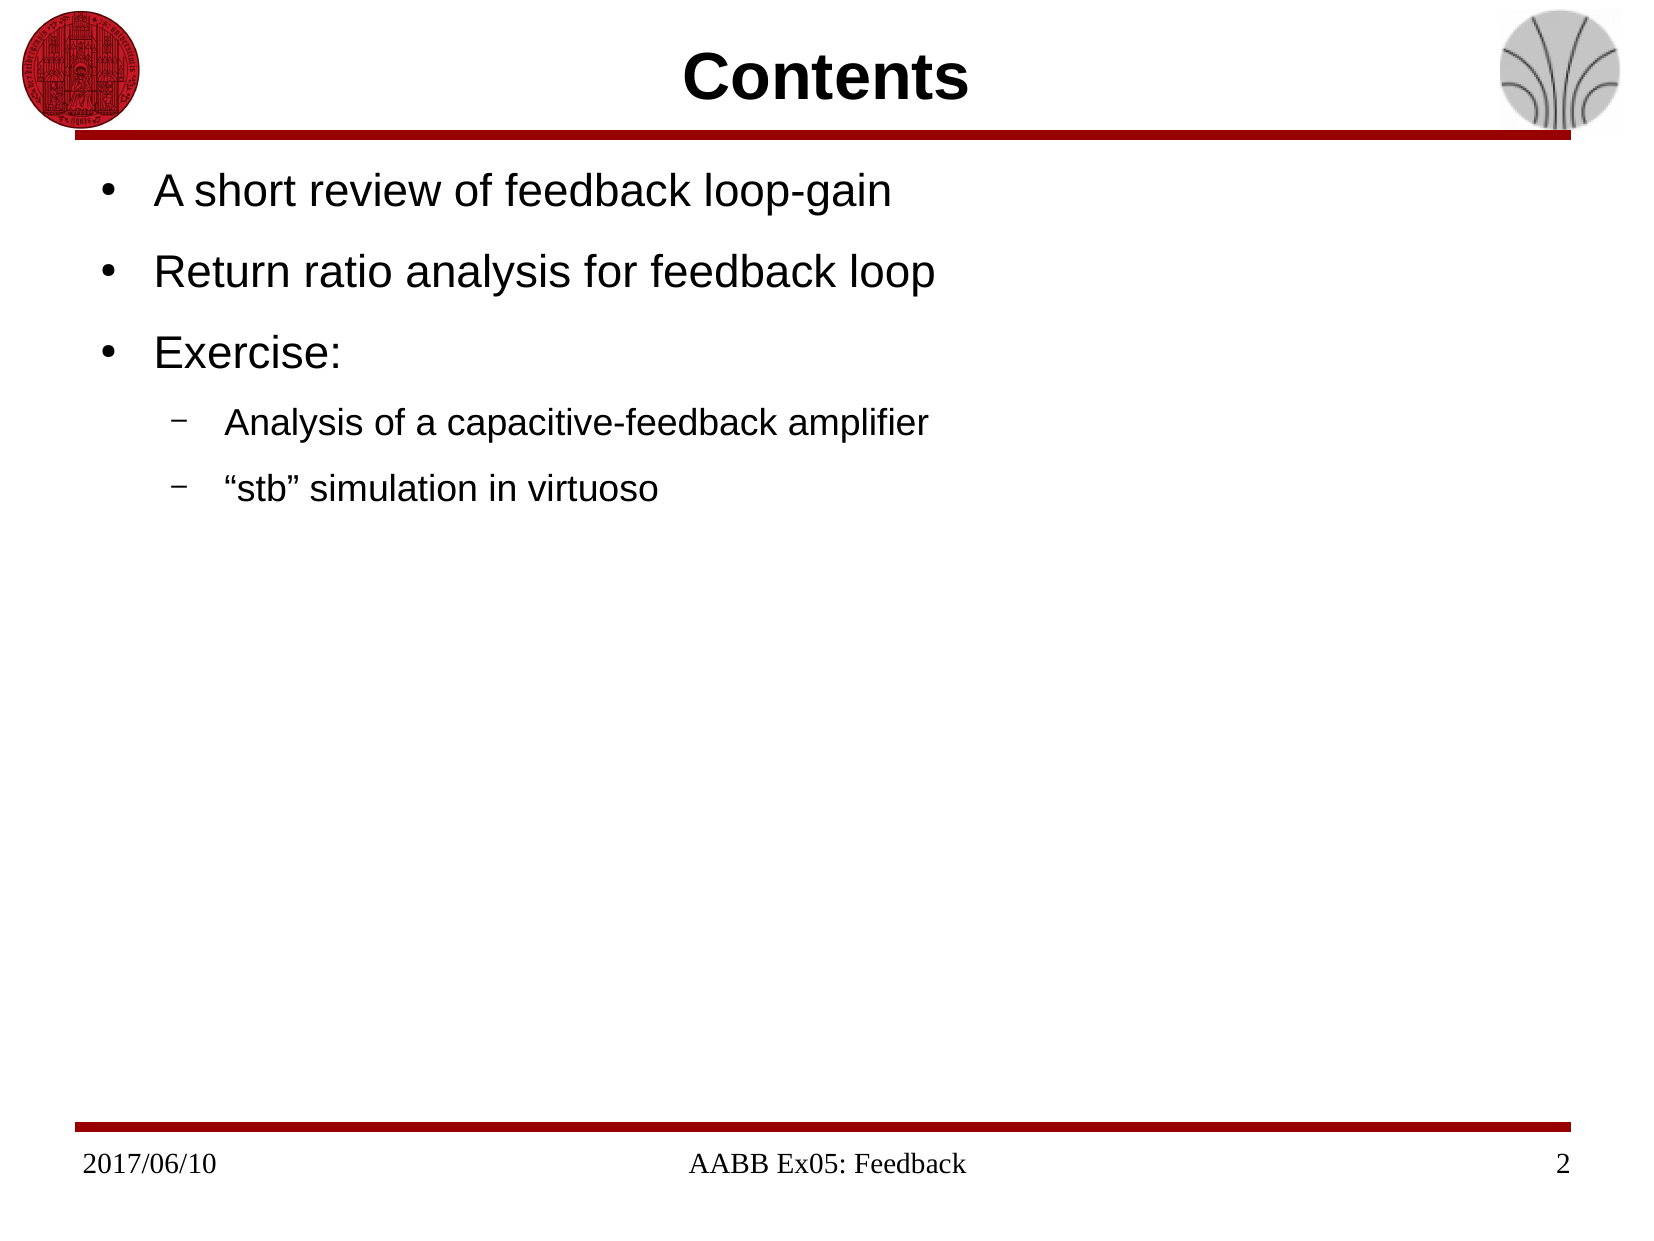

# Contents
A short review of feedback loop-gain
Return ratio analysis for feedback loop
Exercise:
Analysis of a capacitive-feedback amplifier
“stb” simulation in virtuoso
2017/06/10
AABB Ex05: Feedback
2